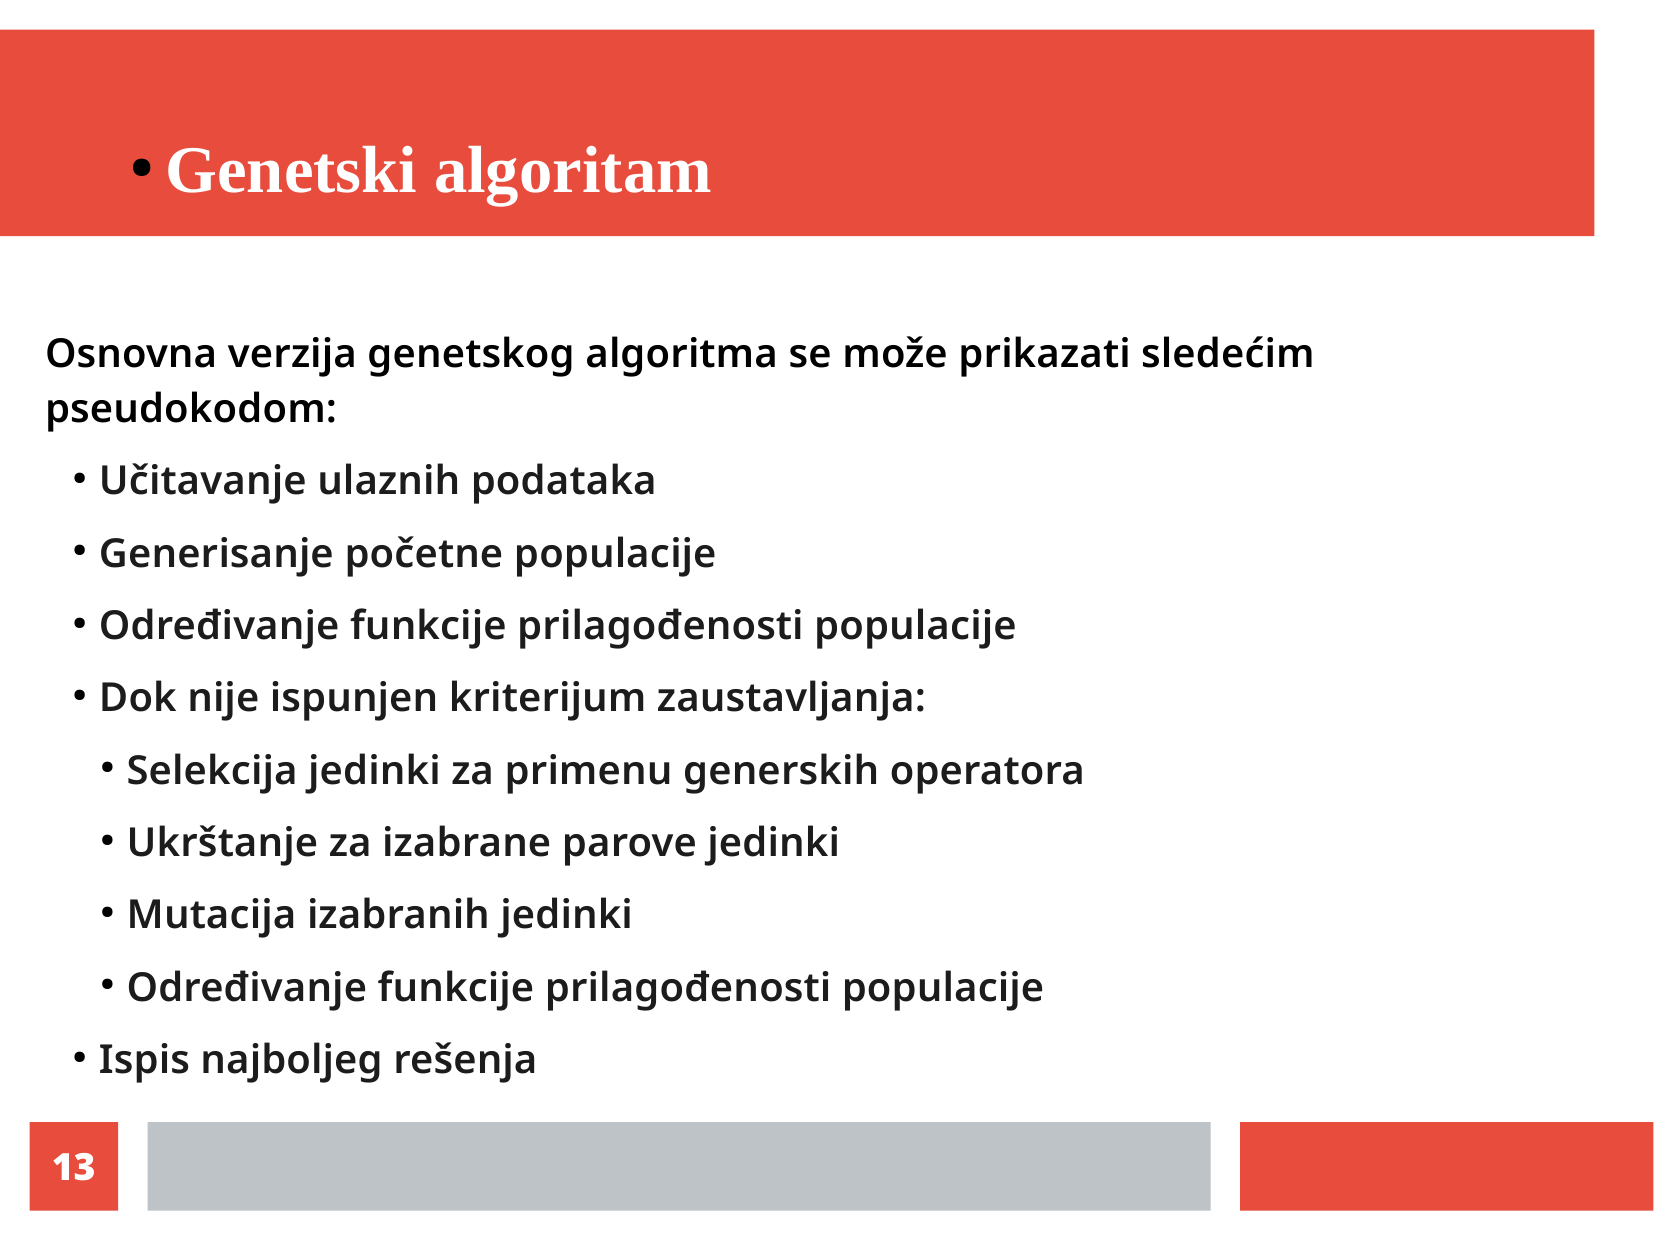

# Genetski algoritam
Osnovna verzija genetskog algoritma se može prikazati sledećim pseudokodom:
Učitavanje ulaznih podataka
Generisanje početne populacije
Određivanje funkcije prilagođenosti populacije
Dok nije ispunjen kriterijum zaustavljanja:
Selekcija jedinki za primenu generskih operatora
Ukrštanje za izabrane parove jedinki
Mutacija izabranih jedinki
Određivanje funkcije prilagođenosti populacije
Ispis najboljeg rešenja
13